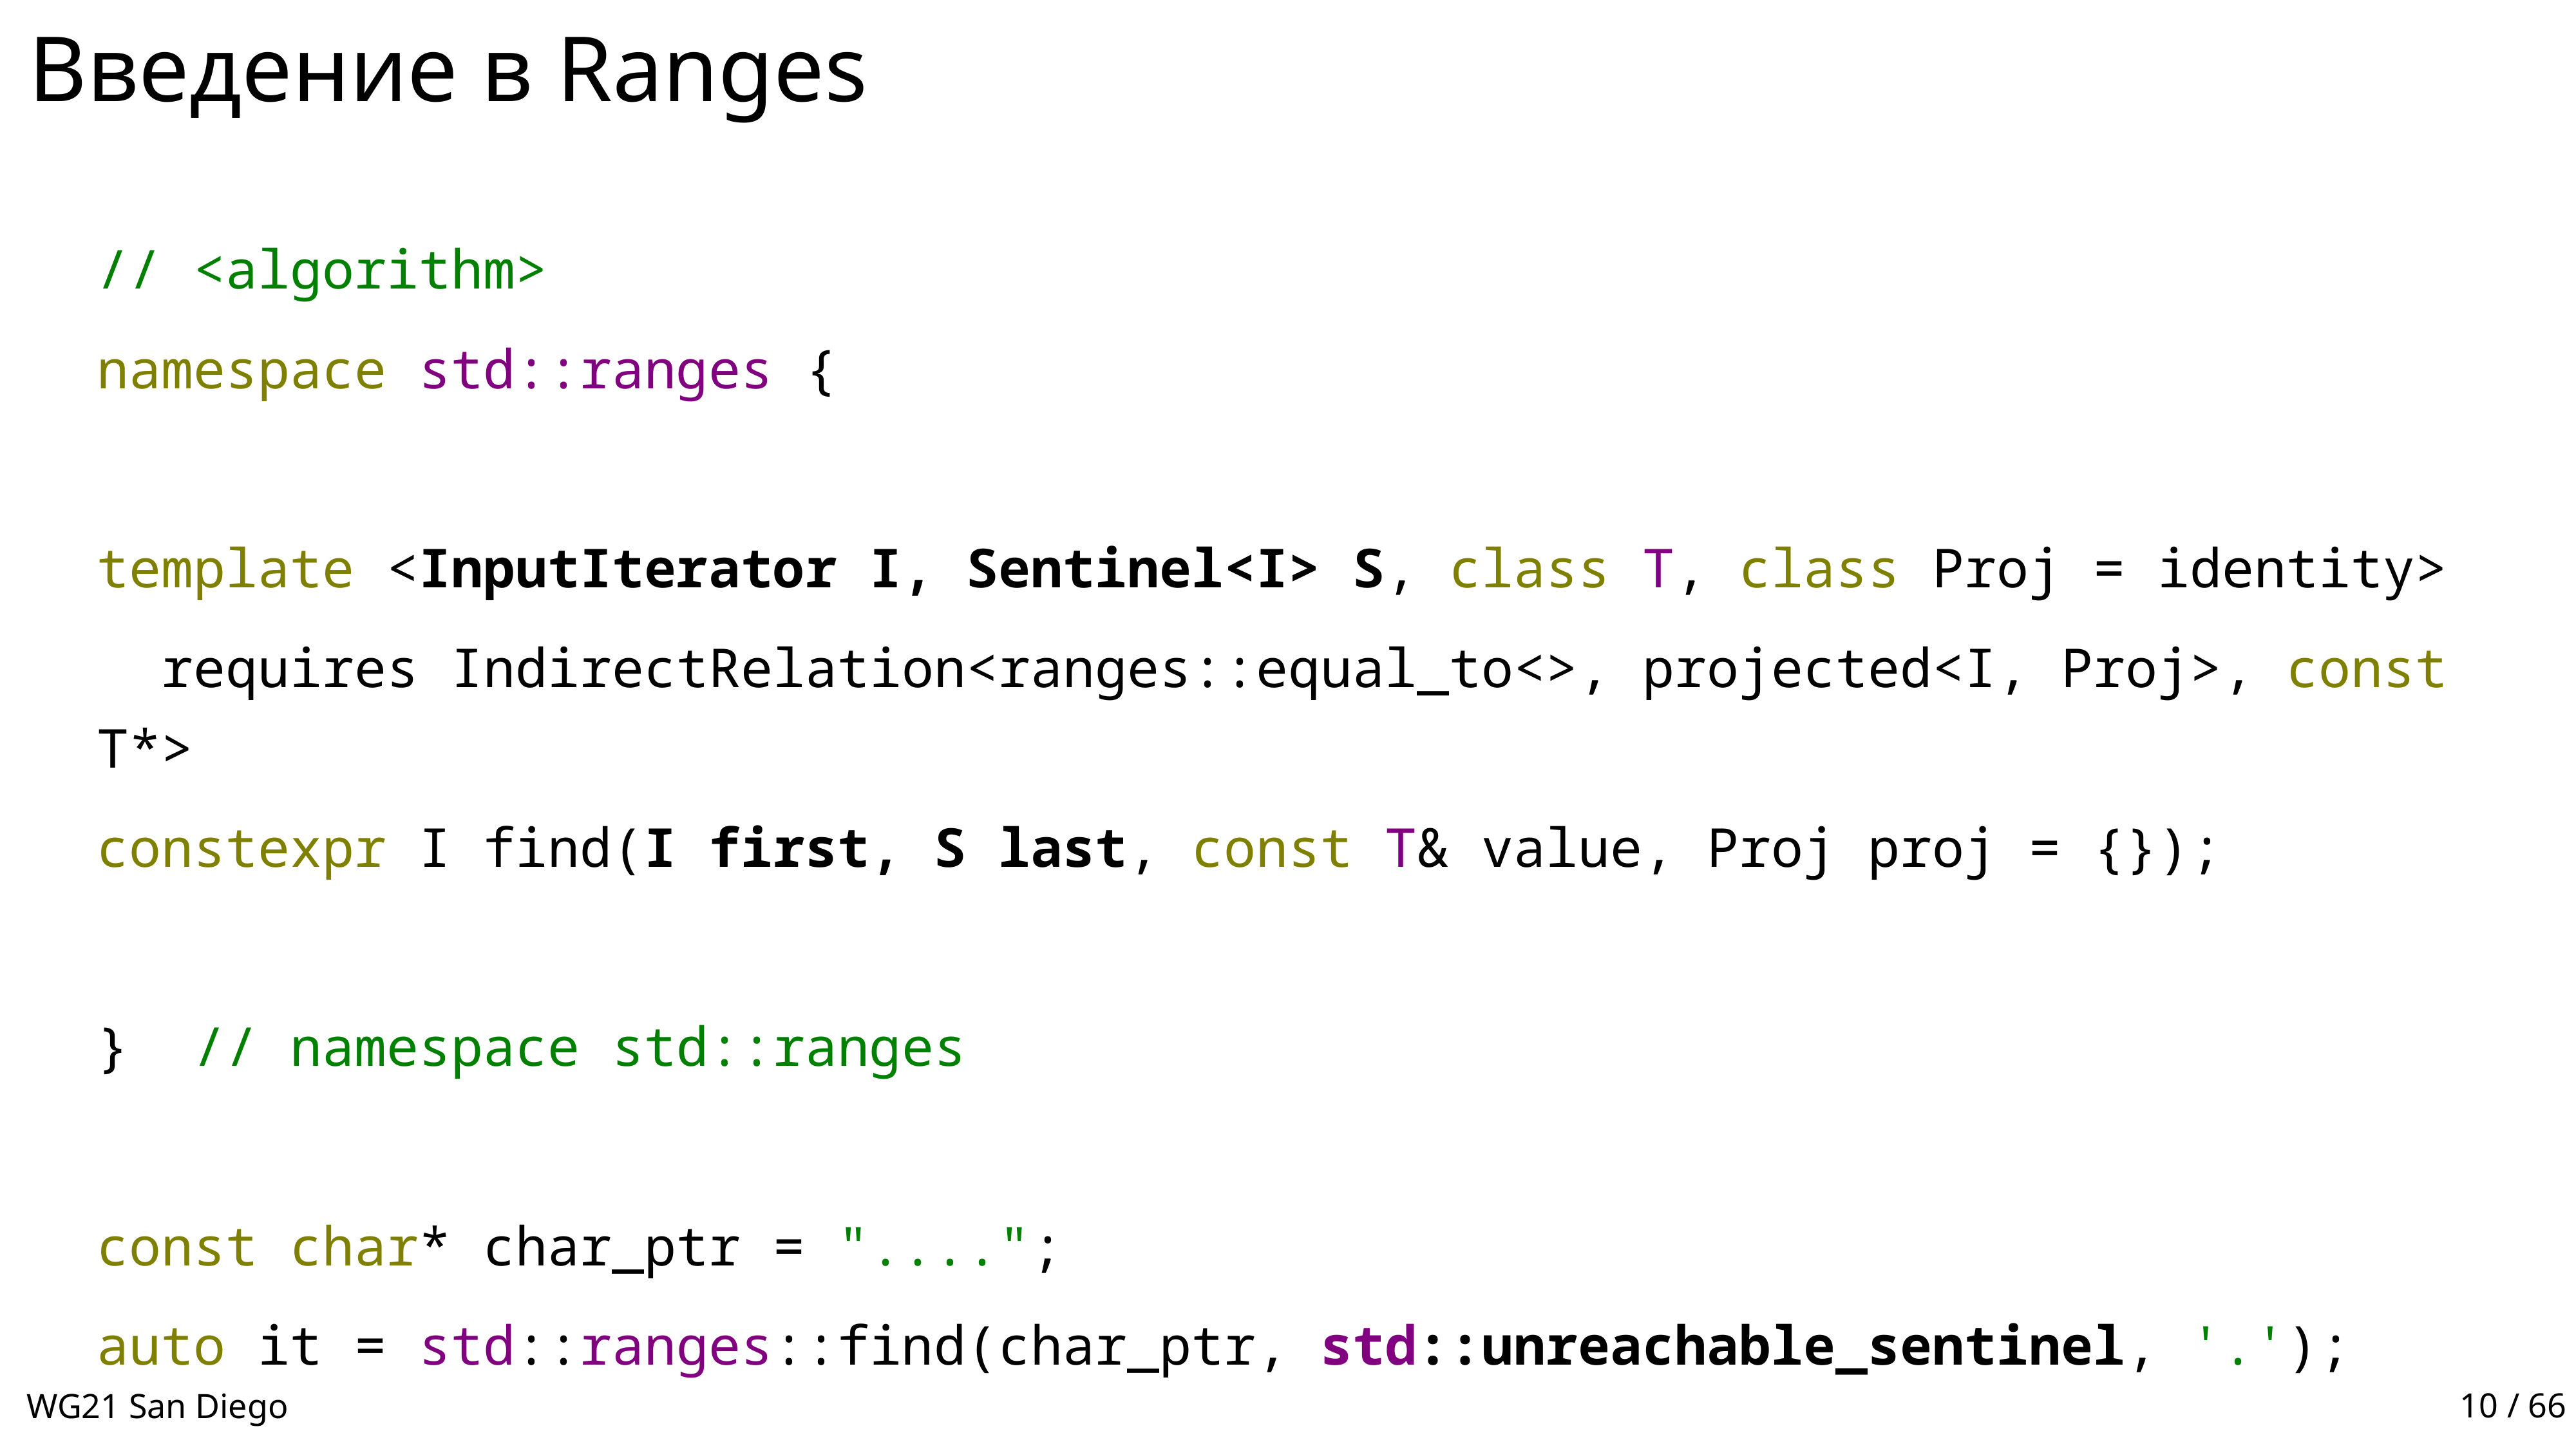

# Введение в Ranges
// <algorithm>
namespace std::ranges {
template <InputIterator I, Sentinel<I> S, class T, class Proj = identity>
 requires IndirectRelation<ranges::equal_to<>, projected<I, Proj>, const T*>
constexpr I find(I first, S last, const T& value, Proj proj = {});
} // namespace std::ranges
const char* char_ptr = "....";
auto it = std::ranges::find(char_ptr, std::unreachable_sentinel, '.');
WG21 San Diego